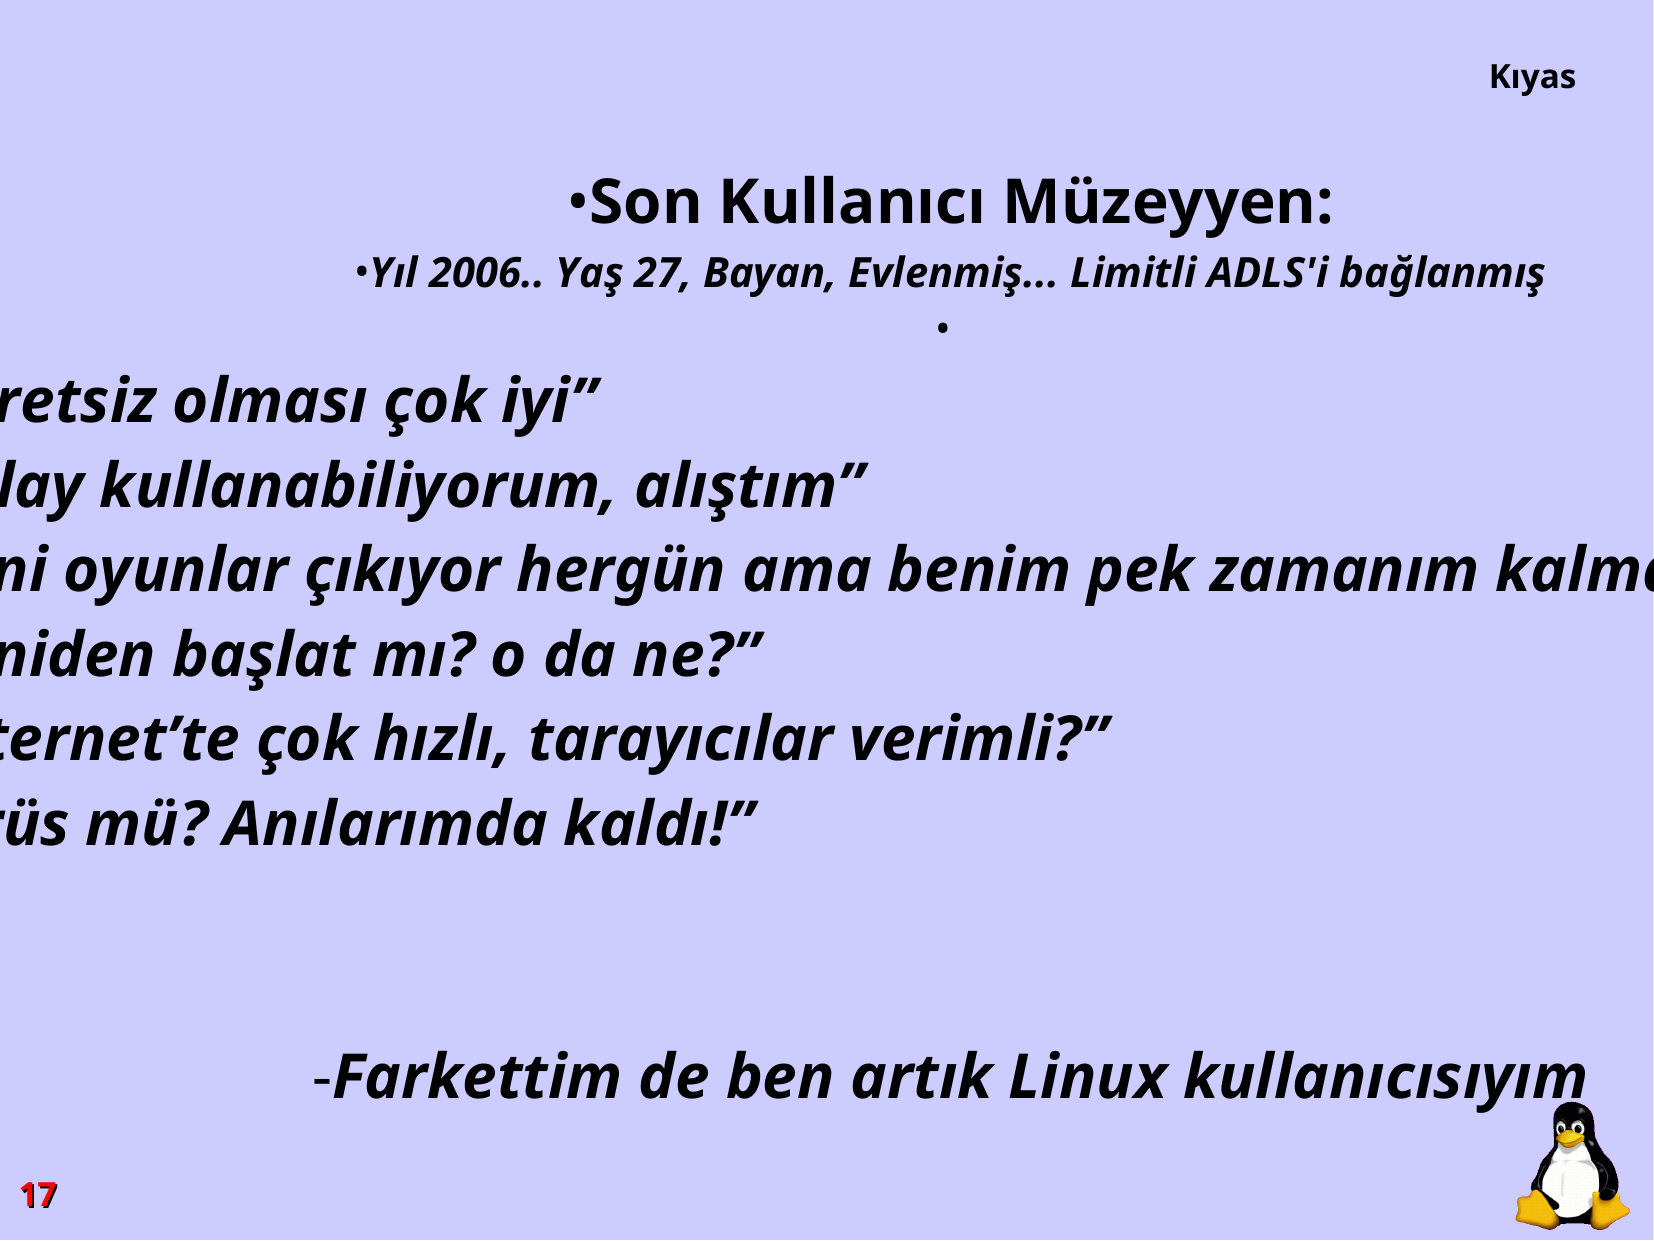

Kıyas
Son Kullanıcı Müzeyyen:
Yıl 2006.. Yaş 27, Bayan, Evlenmiş... Limitli ADLS'i bağlanmış
 “Ücretsiz olması çok iyi”
 “Kolay kullanabiliyorum, alıştım”
 “Yeni oyunlar çıkıyor hergün ama benim pek zamanım kalmadı oyun için”
 “Yeniden başlat mı? o da ne?”
 “İnternet’te çok hızlı, tarayıcılar verimli?”
 “Virüs mü? Anılarımda kaldı!”
Farkettim de ben artık Linux kullanıcısıyım